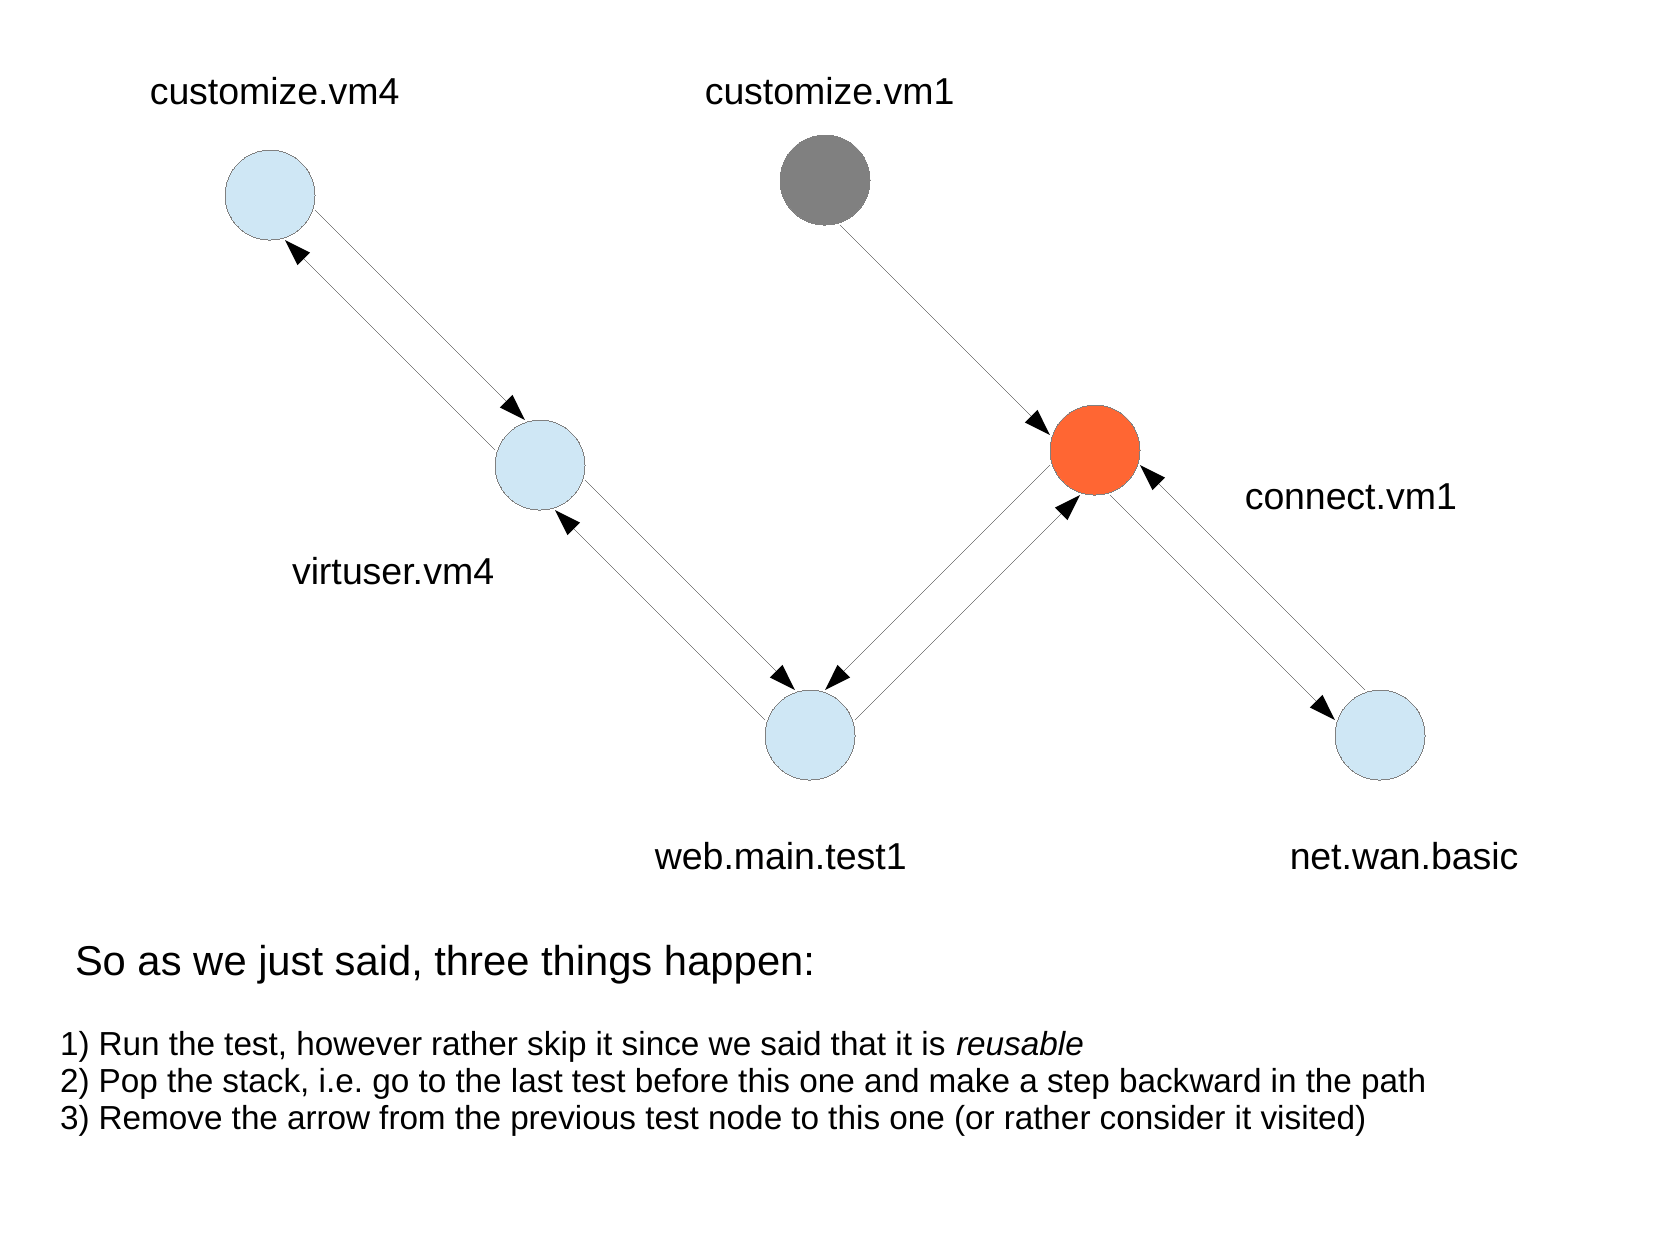

customize.vm4
customize.vm1
connect.vm1
virtuser.vm4
web.main.test1
net.wan.basic
So as we just said, three things happen:
 Run the test, however rather skip it since we said that it is reusable
 Pop the stack, i.e. go to the last test before this one and make a step backward in the path
 Remove the arrow from the previous test node to this one (or rather consider it visited)